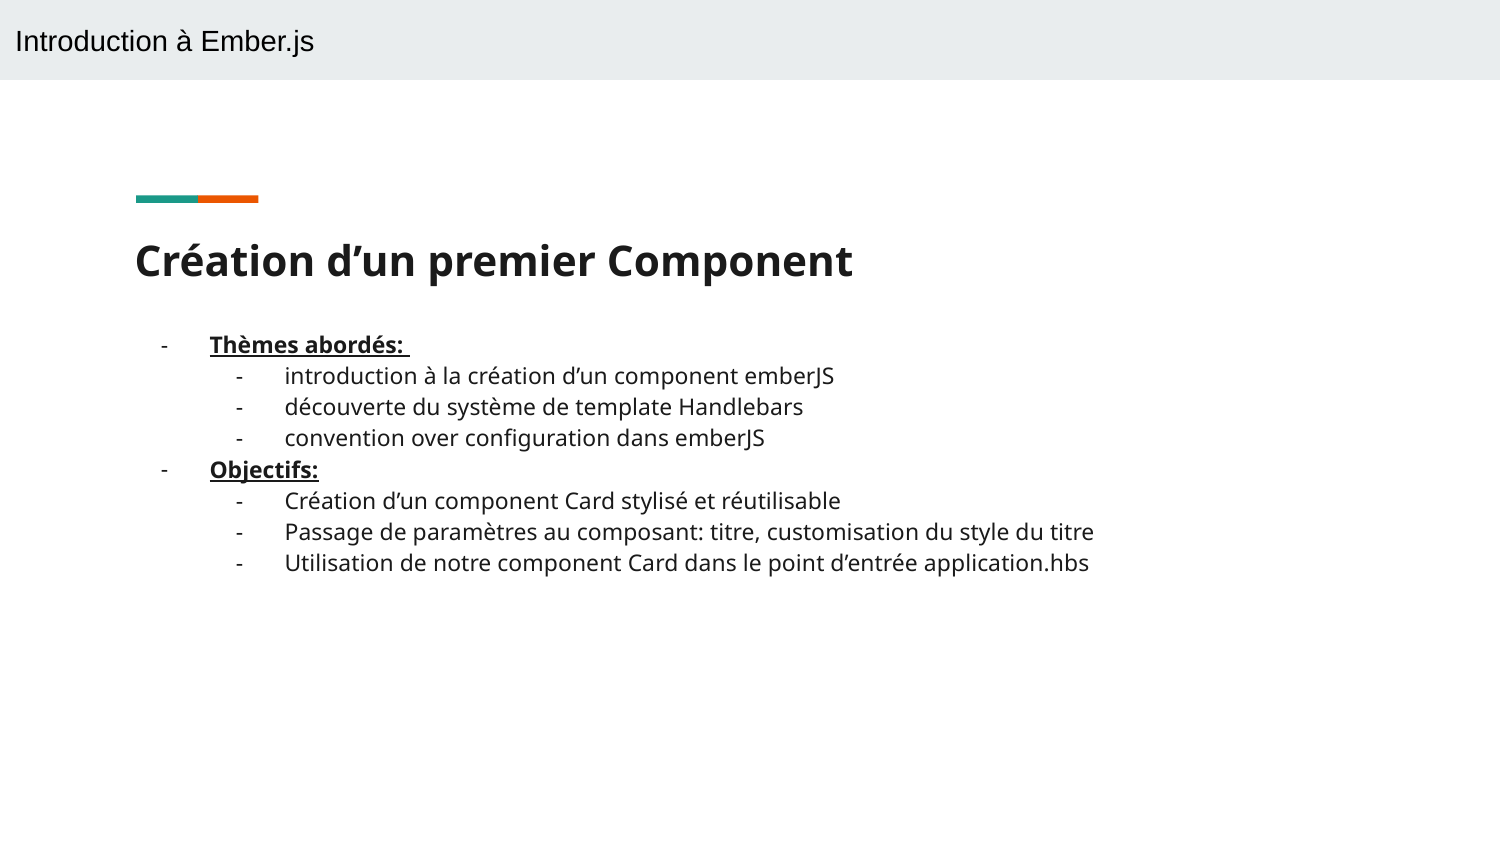

# Création d’un premier Component
Thèmes abordés:
introduction à la création d’un component emberJS
découverte du système de template Handlebars
convention over configuration dans emberJS
Objectifs:
Création d’un component Card stylisé et réutilisable
Passage de paramètres au composant: titre, customisation du style du titre
Utilisation de notre component Card dans le point d’entrée application.hbs